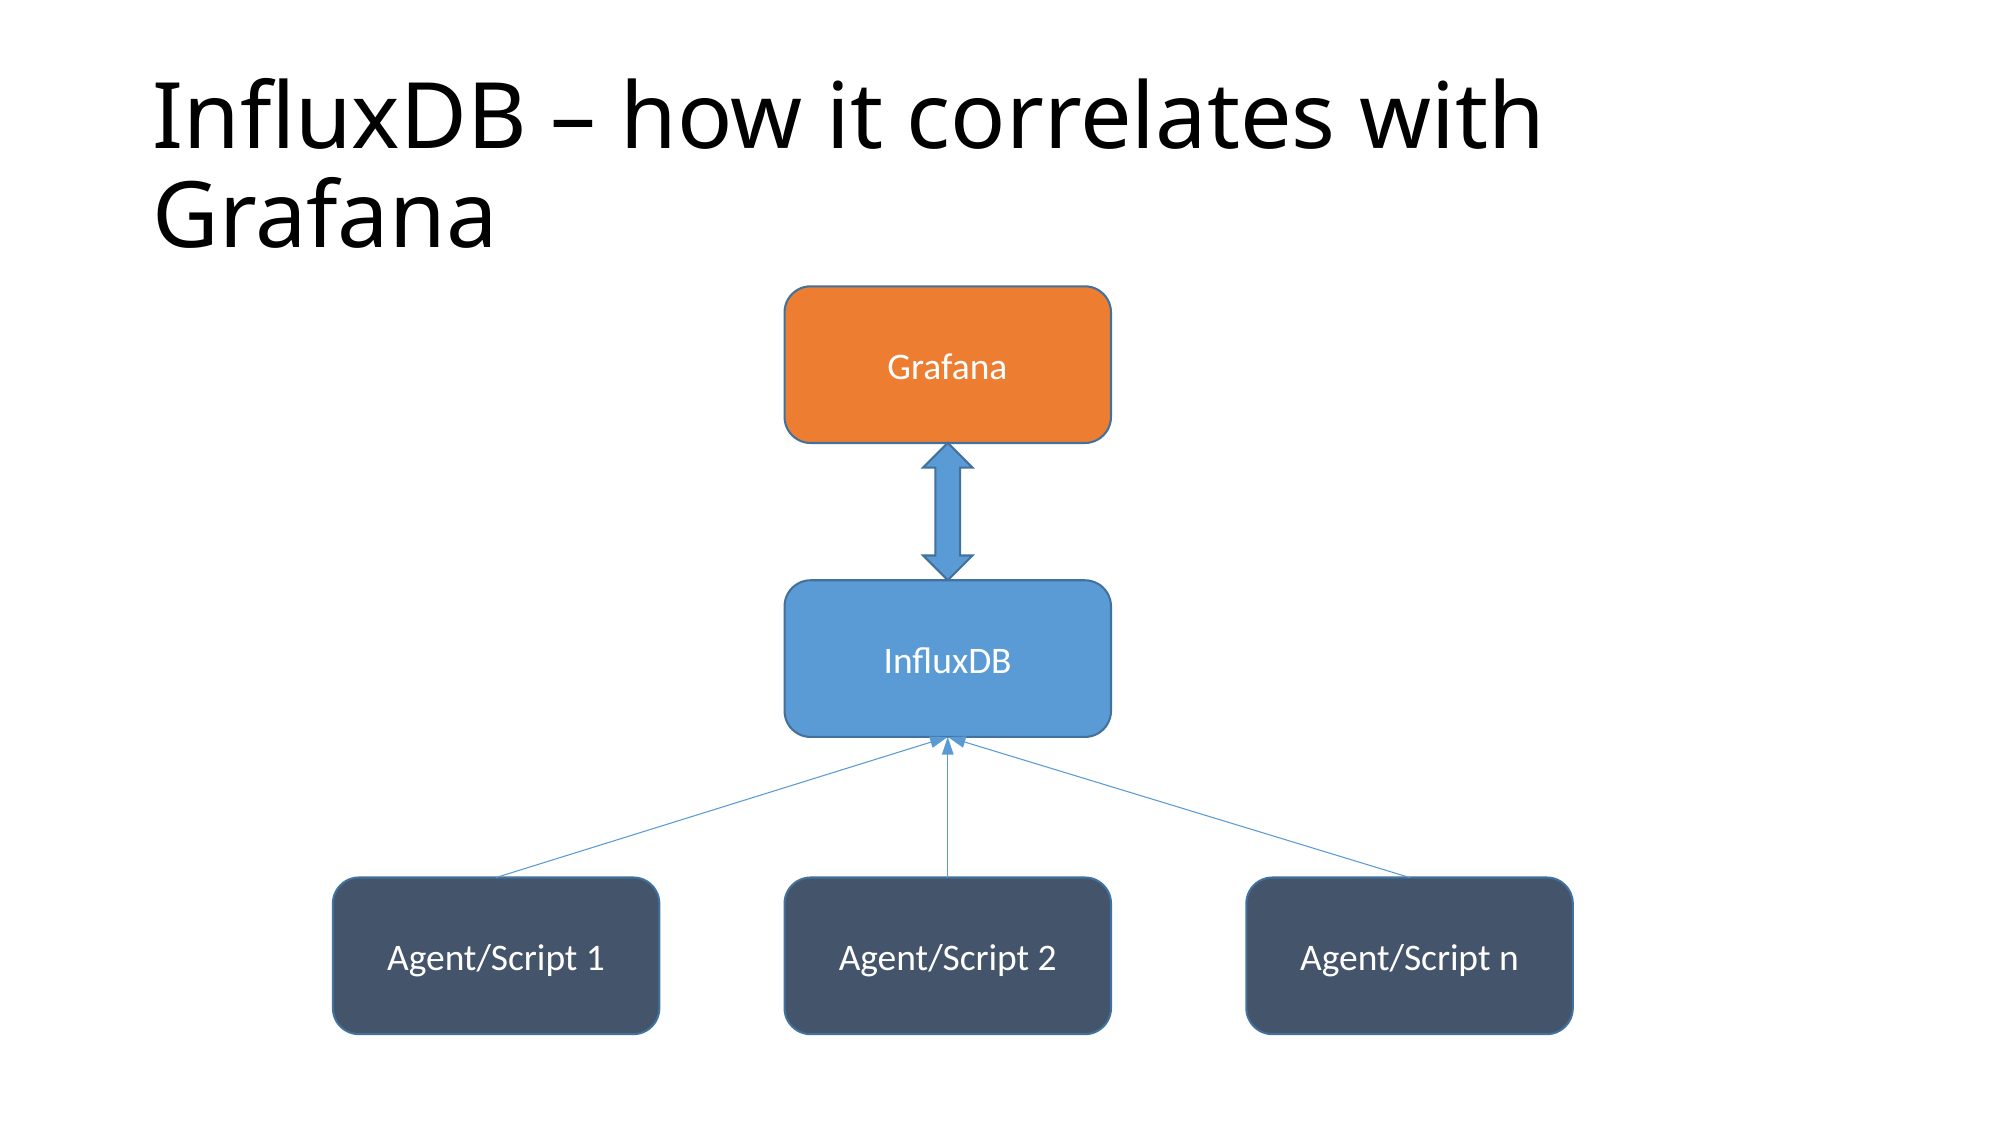

# InfluxDB – how it correlates with Grafana
Grafana
InfluxDB
Agent/Script 1
Agent/Script 2
Agent/Script n